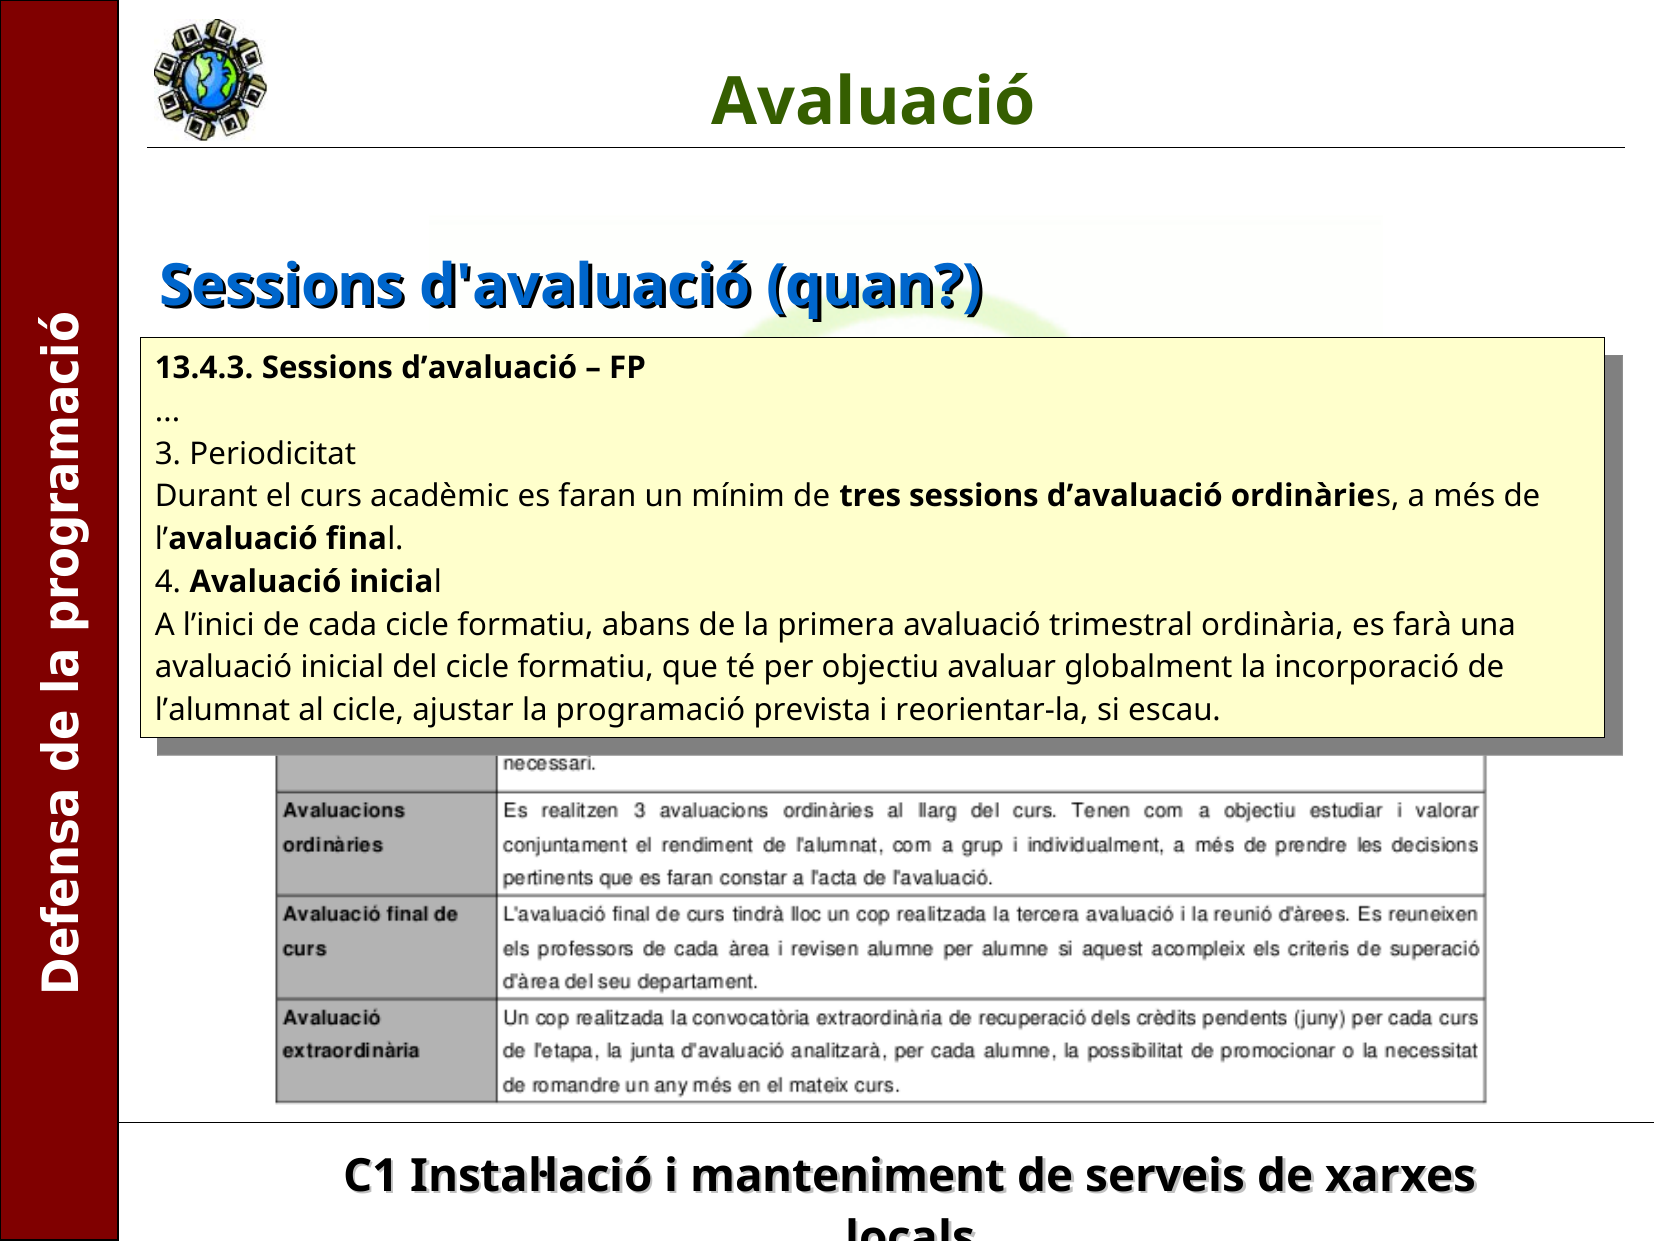

# Avaluació
Sessions d'avaluació (quan?)
13.4.3. Sessions d’avaluació – FP
...
3. Periodicitat
Durant el curs acadèmic es faran un mínim de tres sessions d’avaluació ordinàries, a més de
l’avaluació final.
4. Avaluació inicial
A l’inici de cada cicle formatiu, abans de la primera avaluació trimestral ordinària, es farà una
avaluació inicial del cicle formatiu, que té per objectiu avaluar globalment la incorporació de
l’alumnat al cicle, ajustar la programació prevista i reorientar-la, si escau.